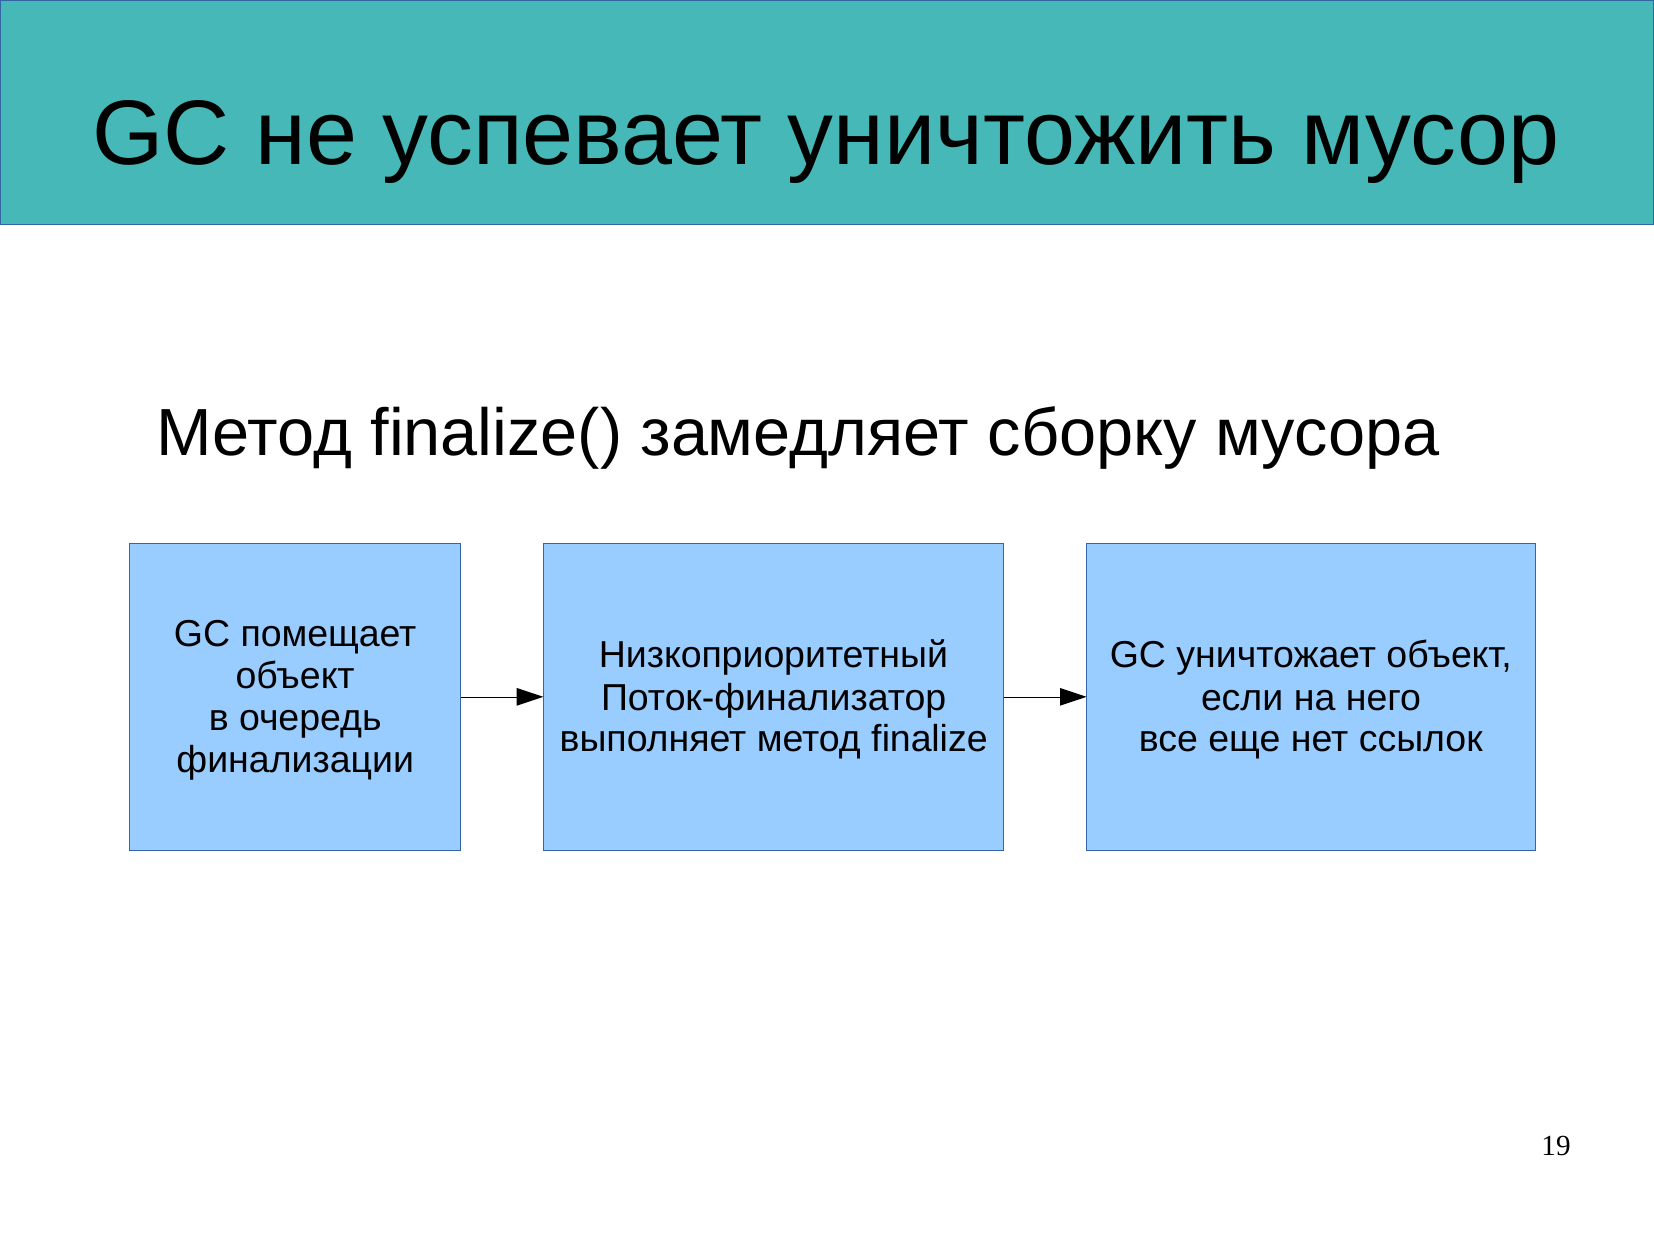

# GC не успевает уничтожить мусор
 Метод finalize() замедляет сборку мусора
GC помещает
объект
в очередь
финализации
Низкоприоритетный
Поток-финализатор
выполняет метод finalize
GC уничтожает объект,
если на него
все еще нет ссылок
19